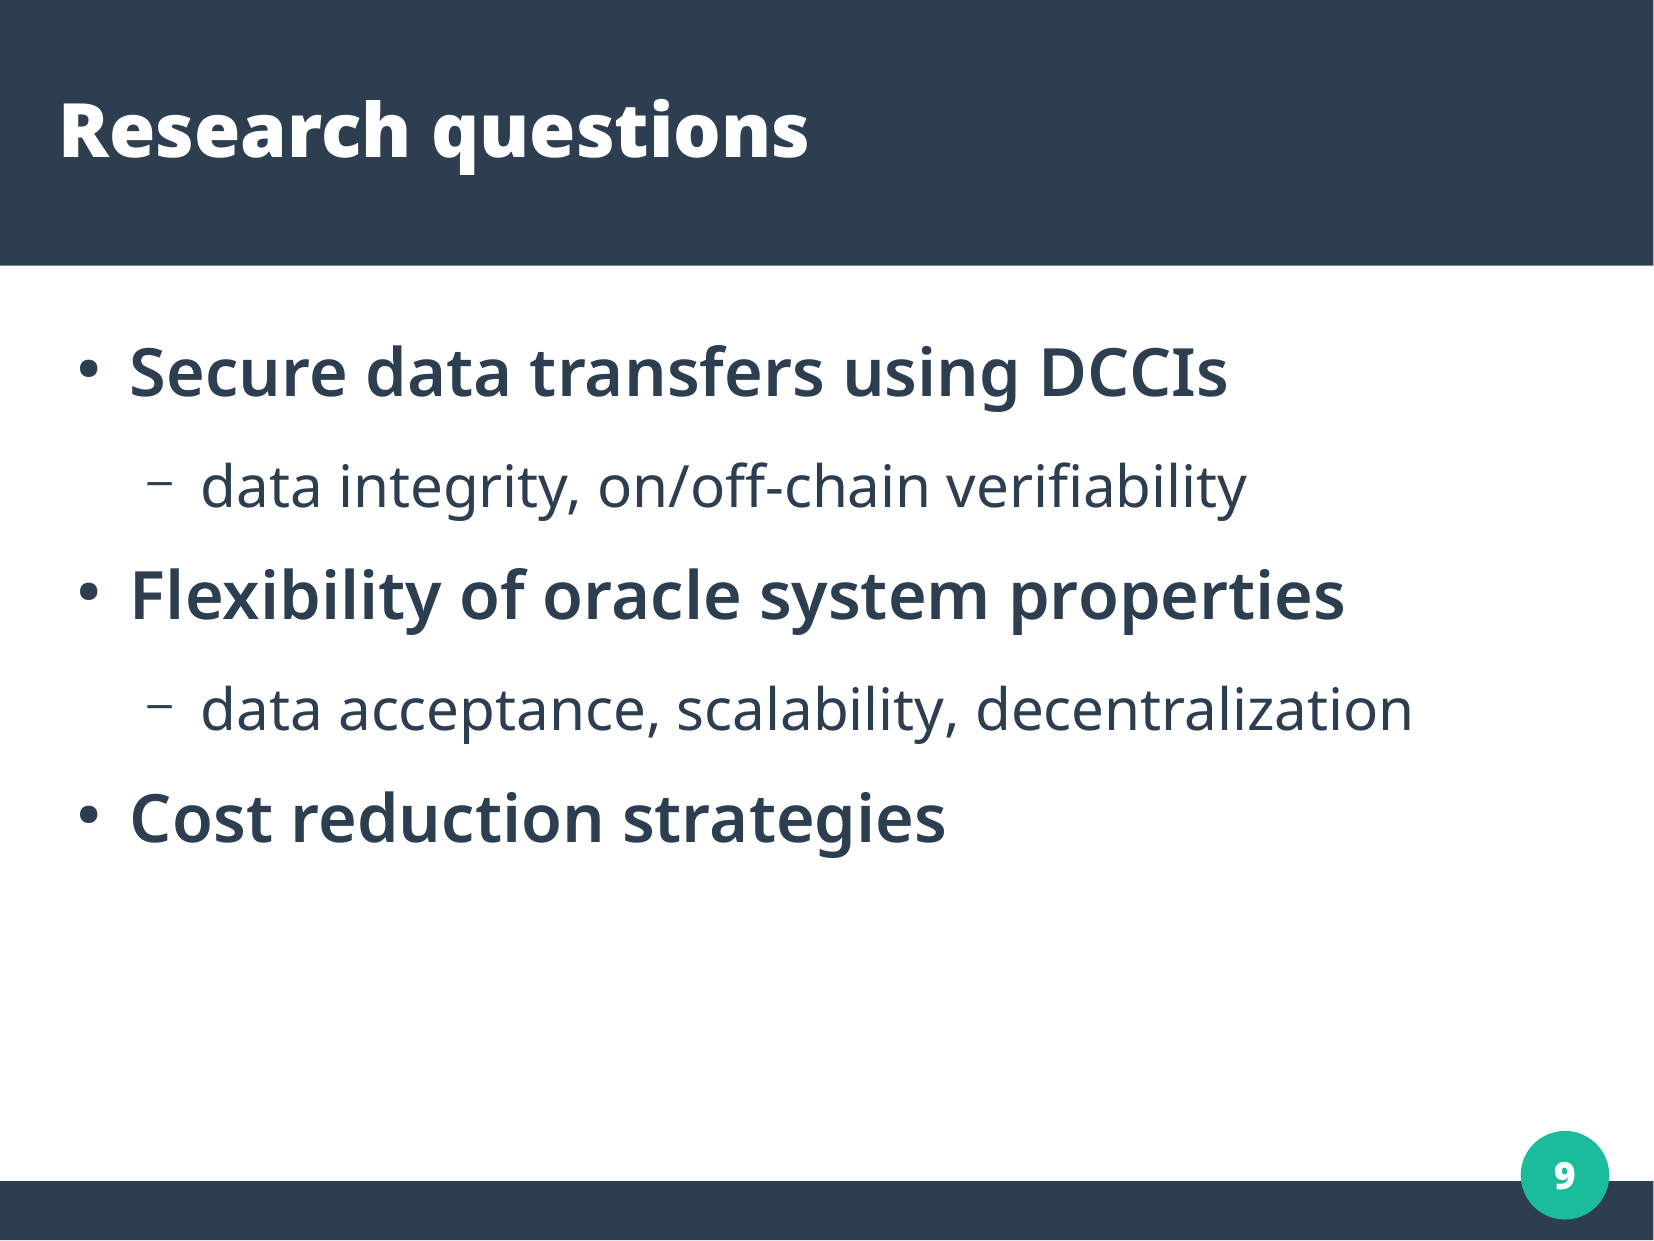

# Research questions
Secure data transfers using DCCIs
data integrity, on/off-chain verifiability
Flexibility of oracle system properties
data acceptance, scalability, decentralization
Cost reduction strategies
9